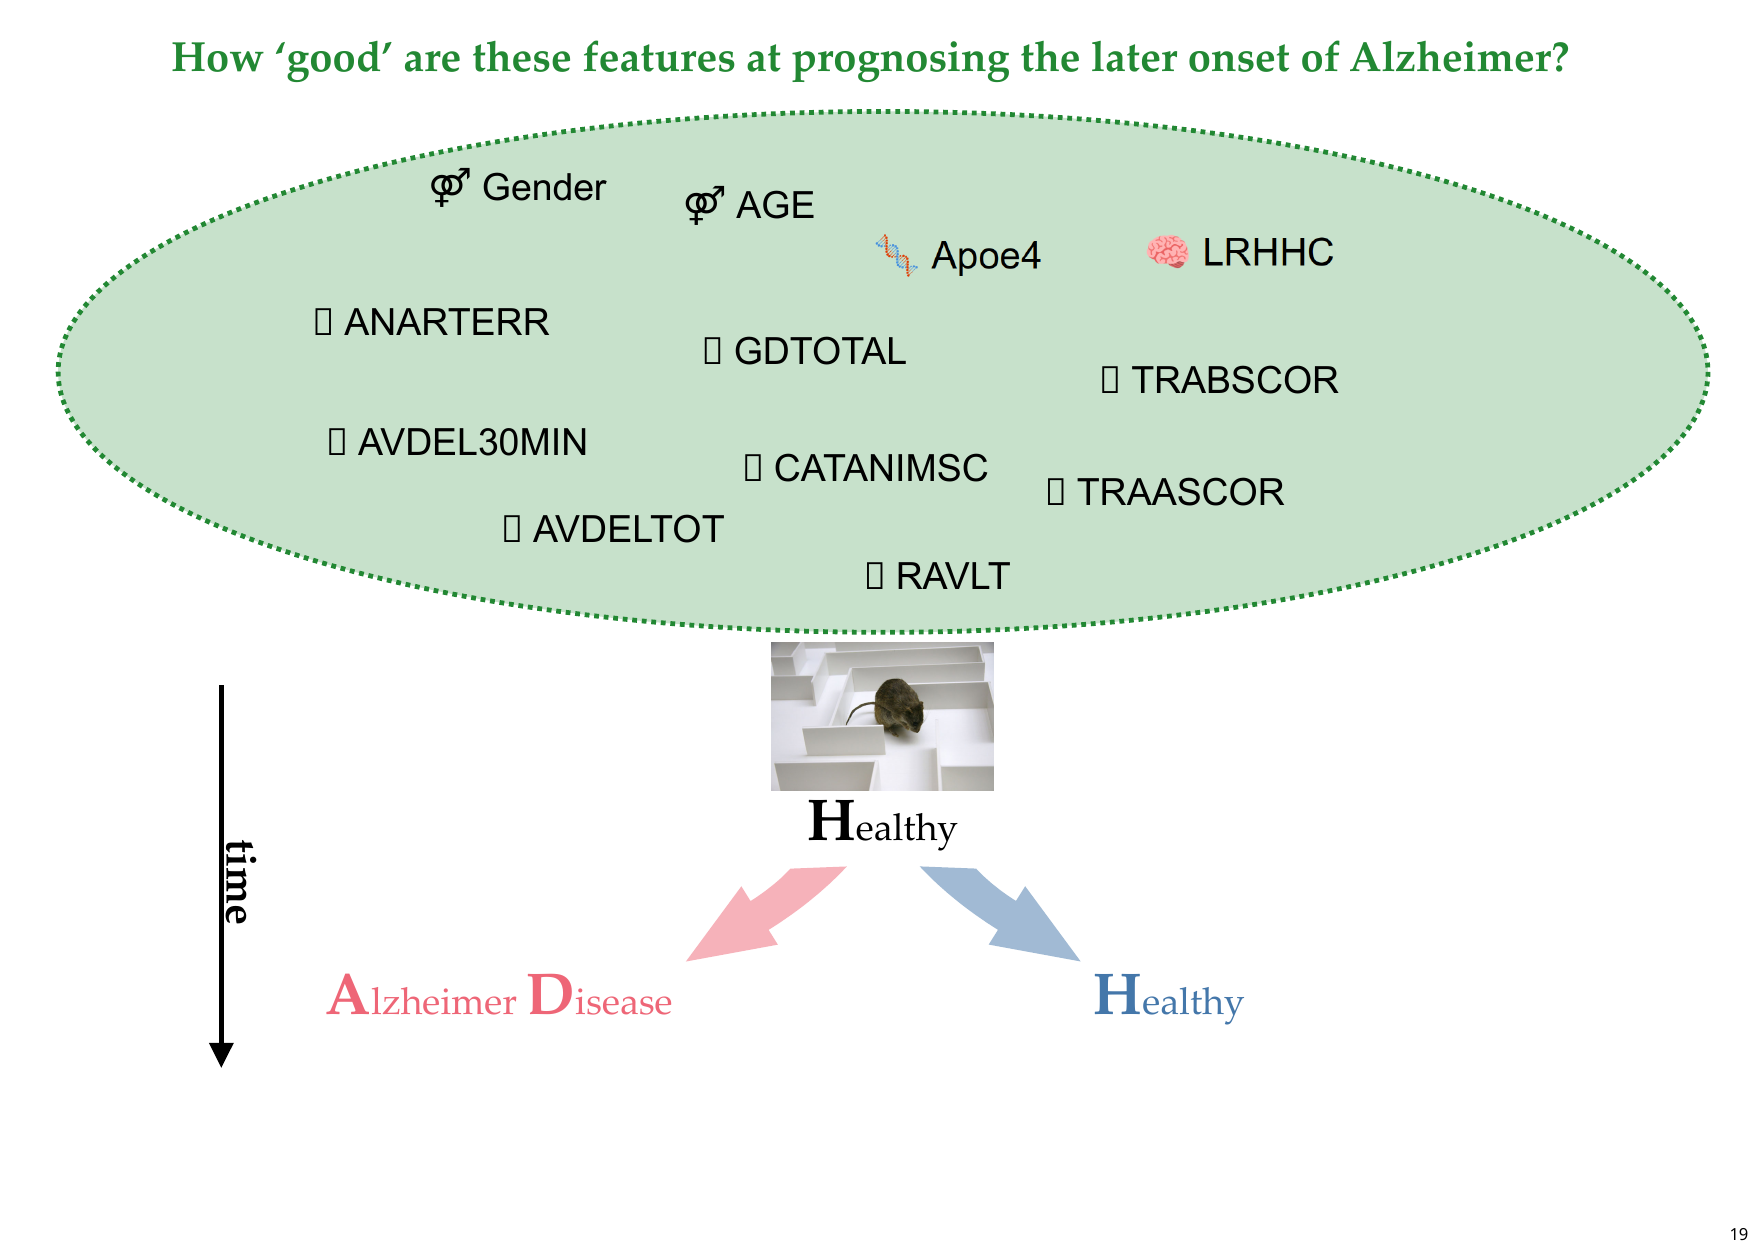

How ‘good’ are these features at prognosing the later onset of Alzheimer?
⚤ Gender
⚤ AGE
🧠 LRHHC
🧬 Apoe4
⏰ ANARTERR
⏰ GDTOTAL
⏰ TRABSCOR
⏰ AVDEL30MIN
⏰ CATANIMSC
⏰ TRAASCOR
⏰ AVDELTOT
⏰ RAVLT
Healthy
time
Alzheimer Disease
Healthy
19